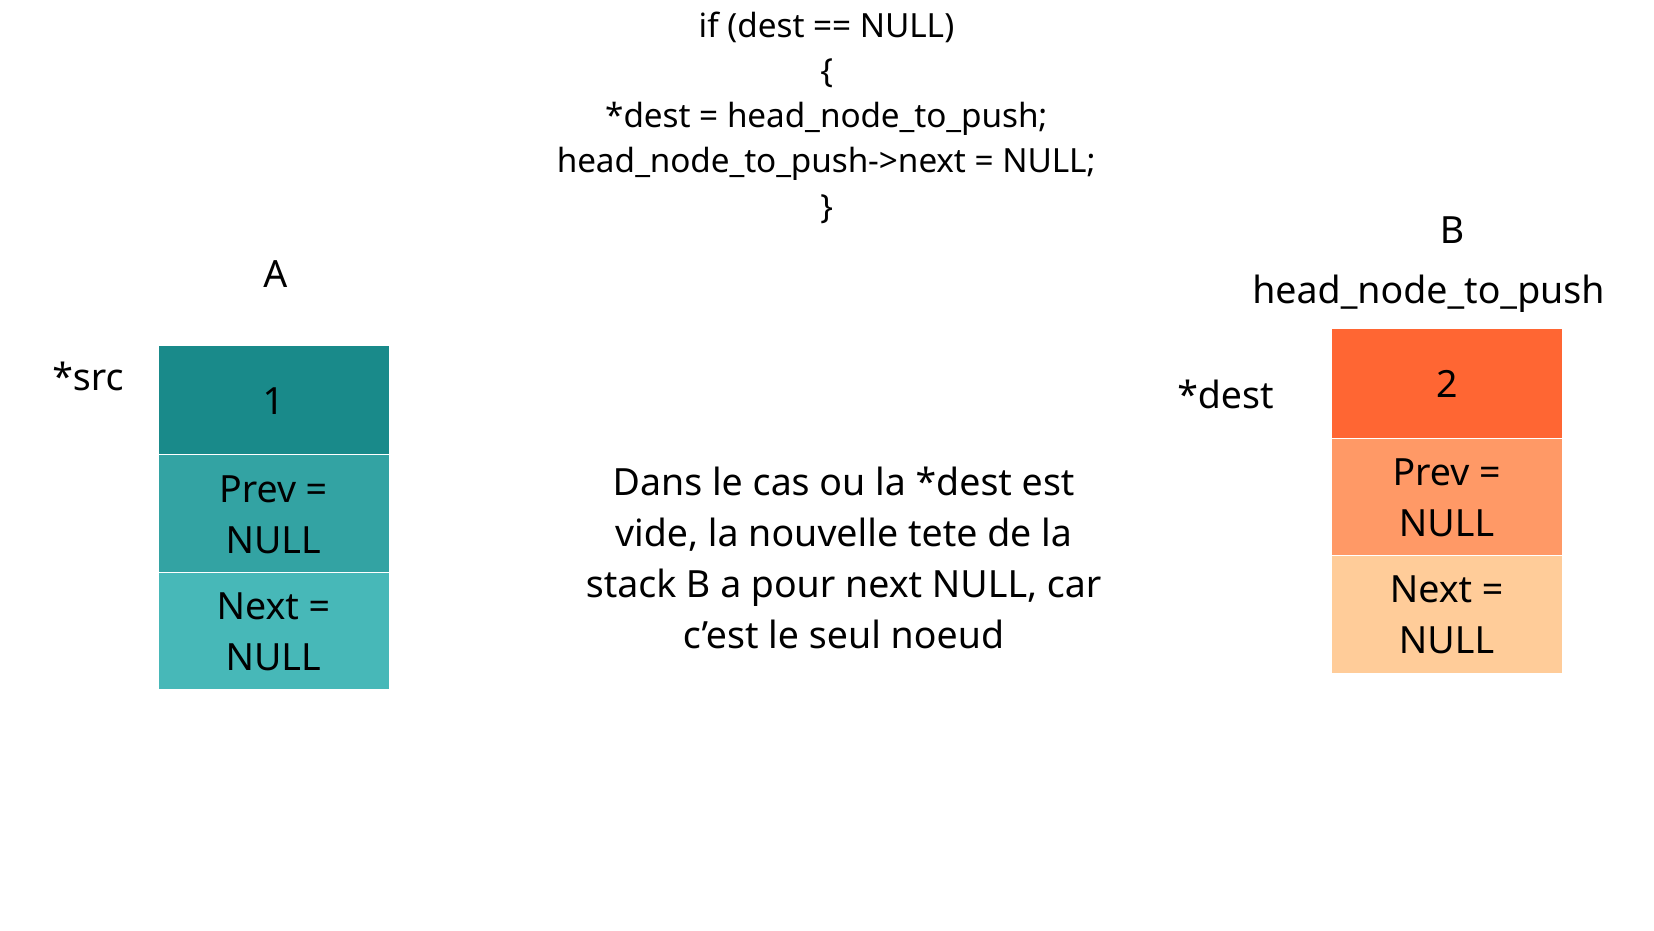

# if (dest == NULL) { *dest = head_node_to_push; head_node_to_push->next = NULL; }
B
A
head_node_to_push
| 2 |
| --- |
| Prev = NULL |
| Next = NULL |
*src
| 1 |
| --- |
| Prev = NULL |
| Next = NULL |
*dest
Dans le cas ou la *dest est vide, la nouvelle tete de la stack B a pour next NULL, car c’est le seul noeud